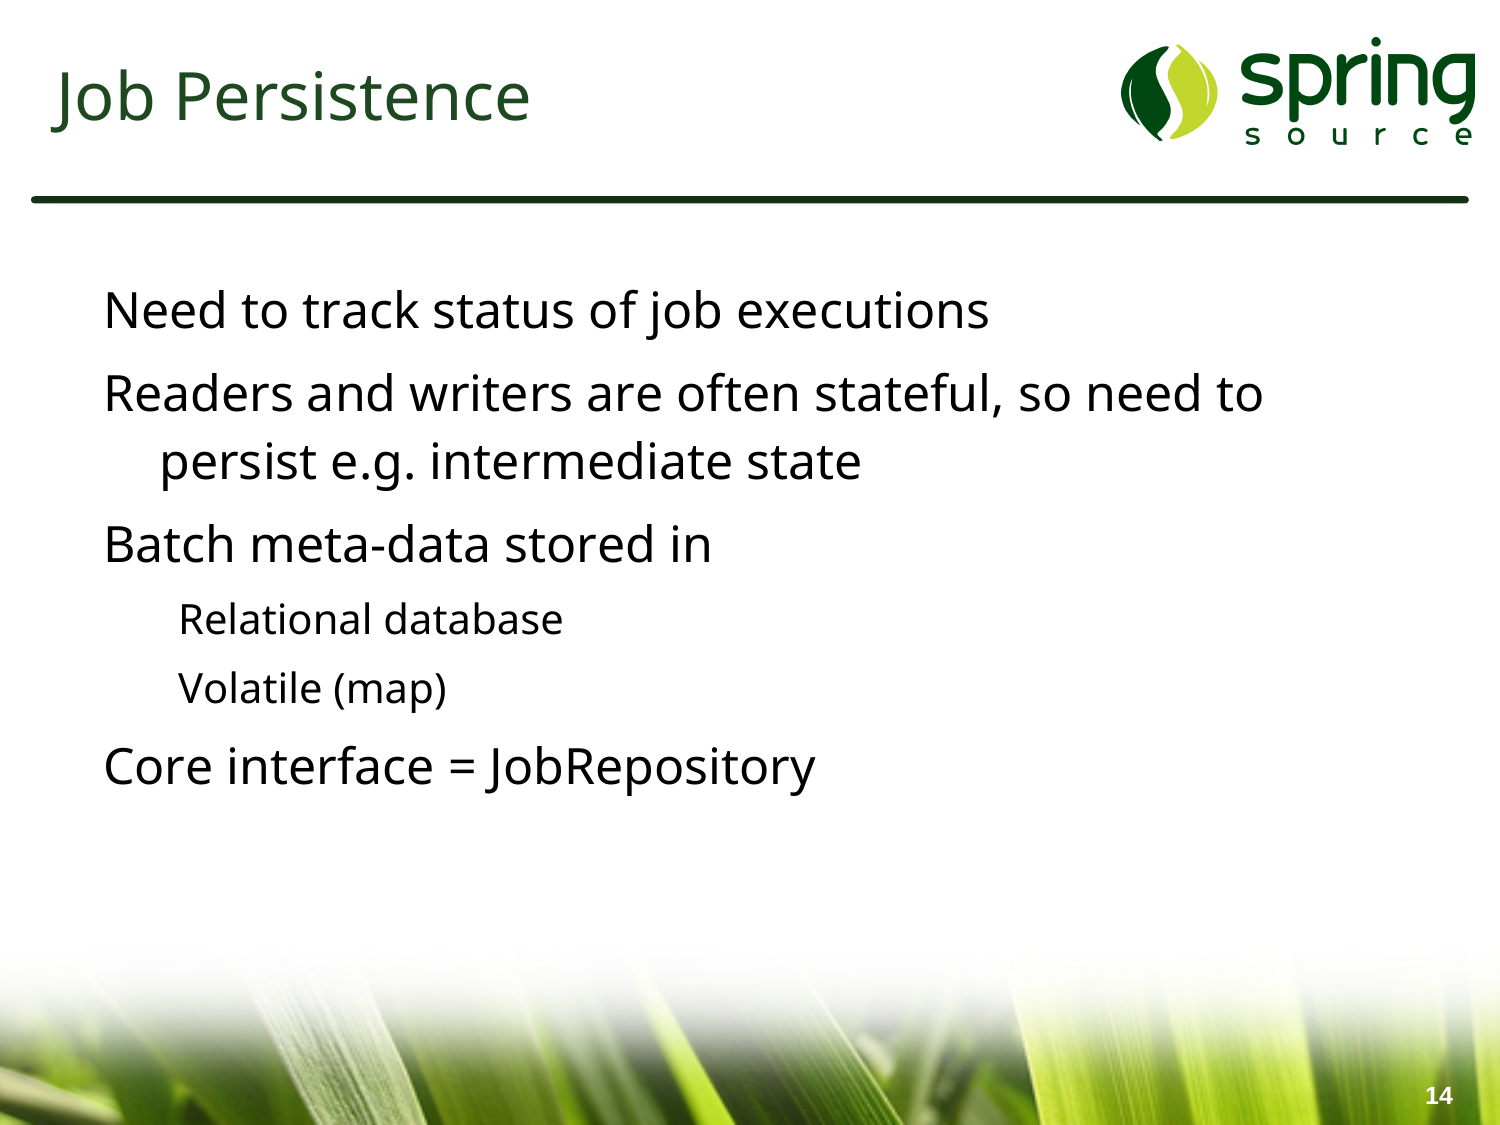

# Job Persistence
Need to track status of job executions
Readers and writers are often stateful, so need to persist e.g. intermediate state
Batch meta-data stored in
Relational database
Volatile (map)
Core interface = JobRepository